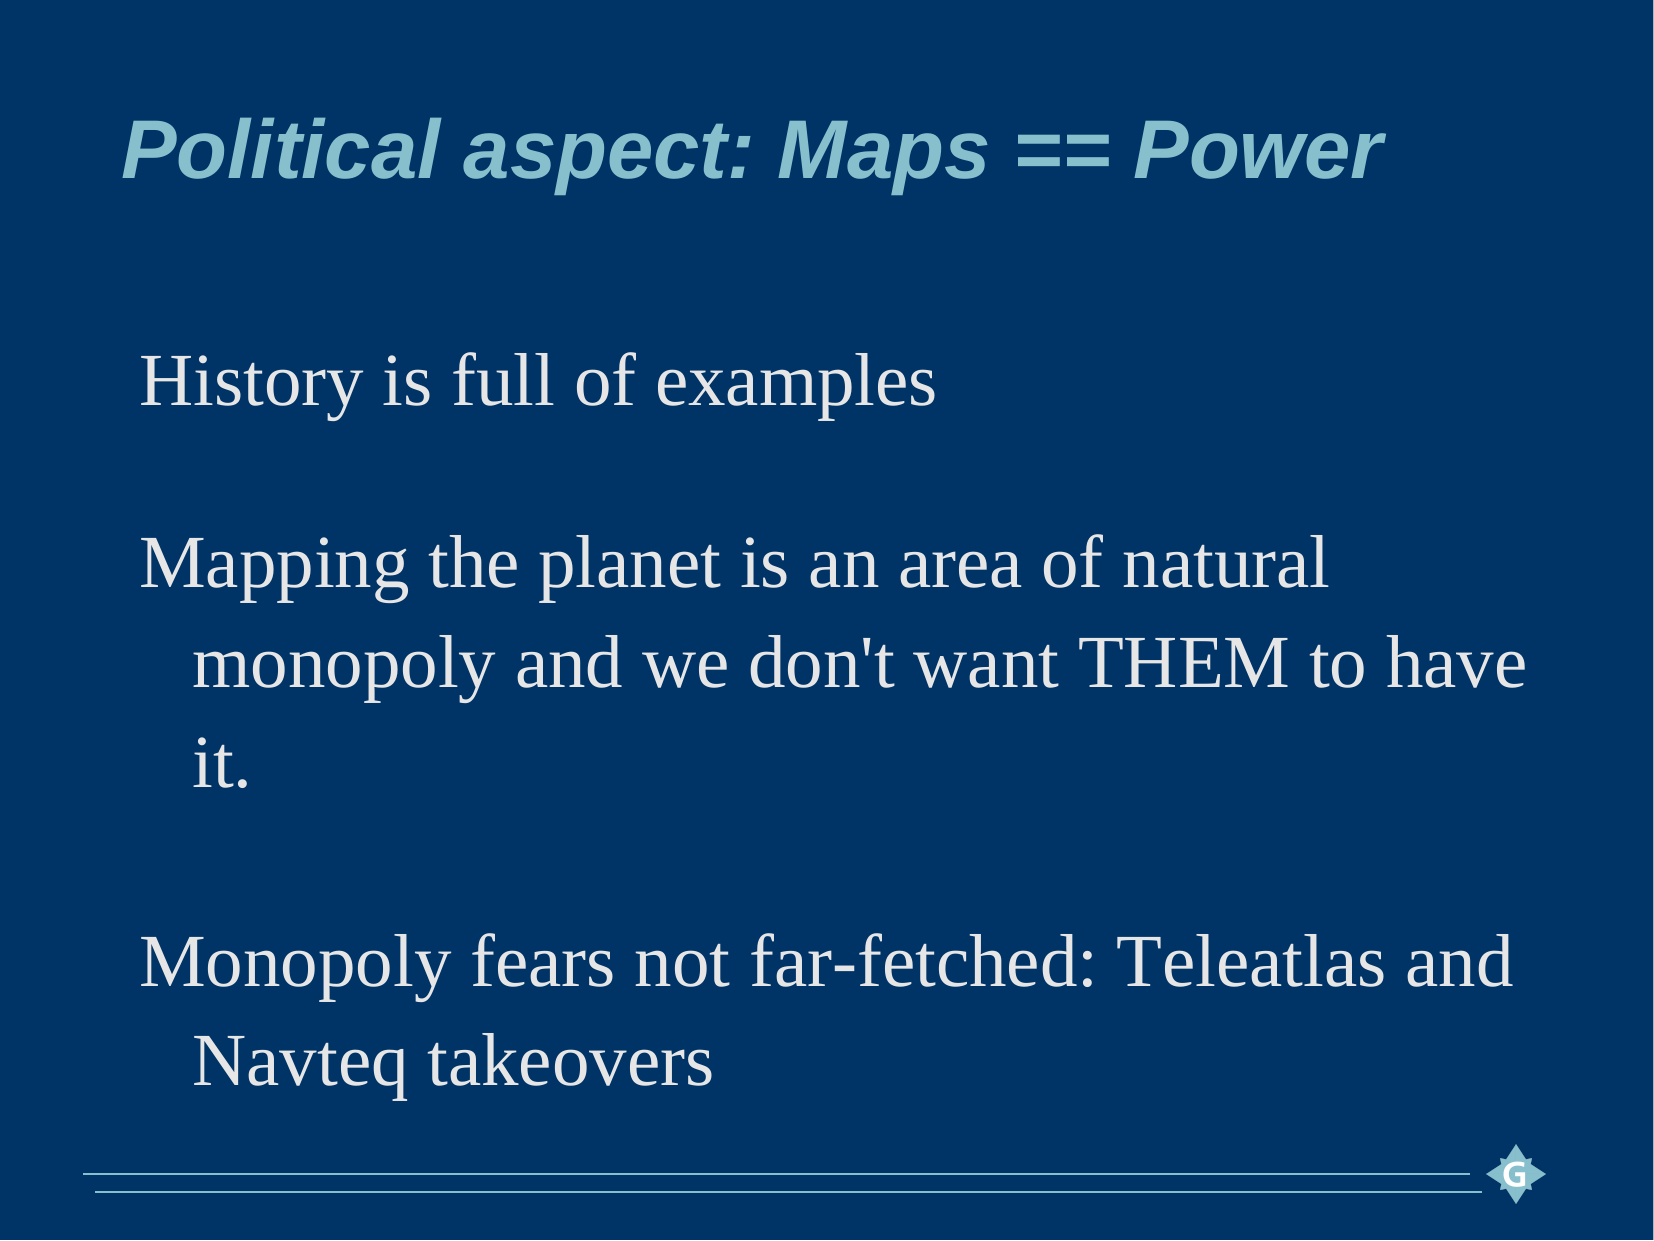

# Political aspect: Maps == Power
History is full of examples
Mapping the planet is an area of natural monopoly and we don't want THEM to have it.
Monopoly fears not far-fetched: Teleatlas and Navteq takeovers